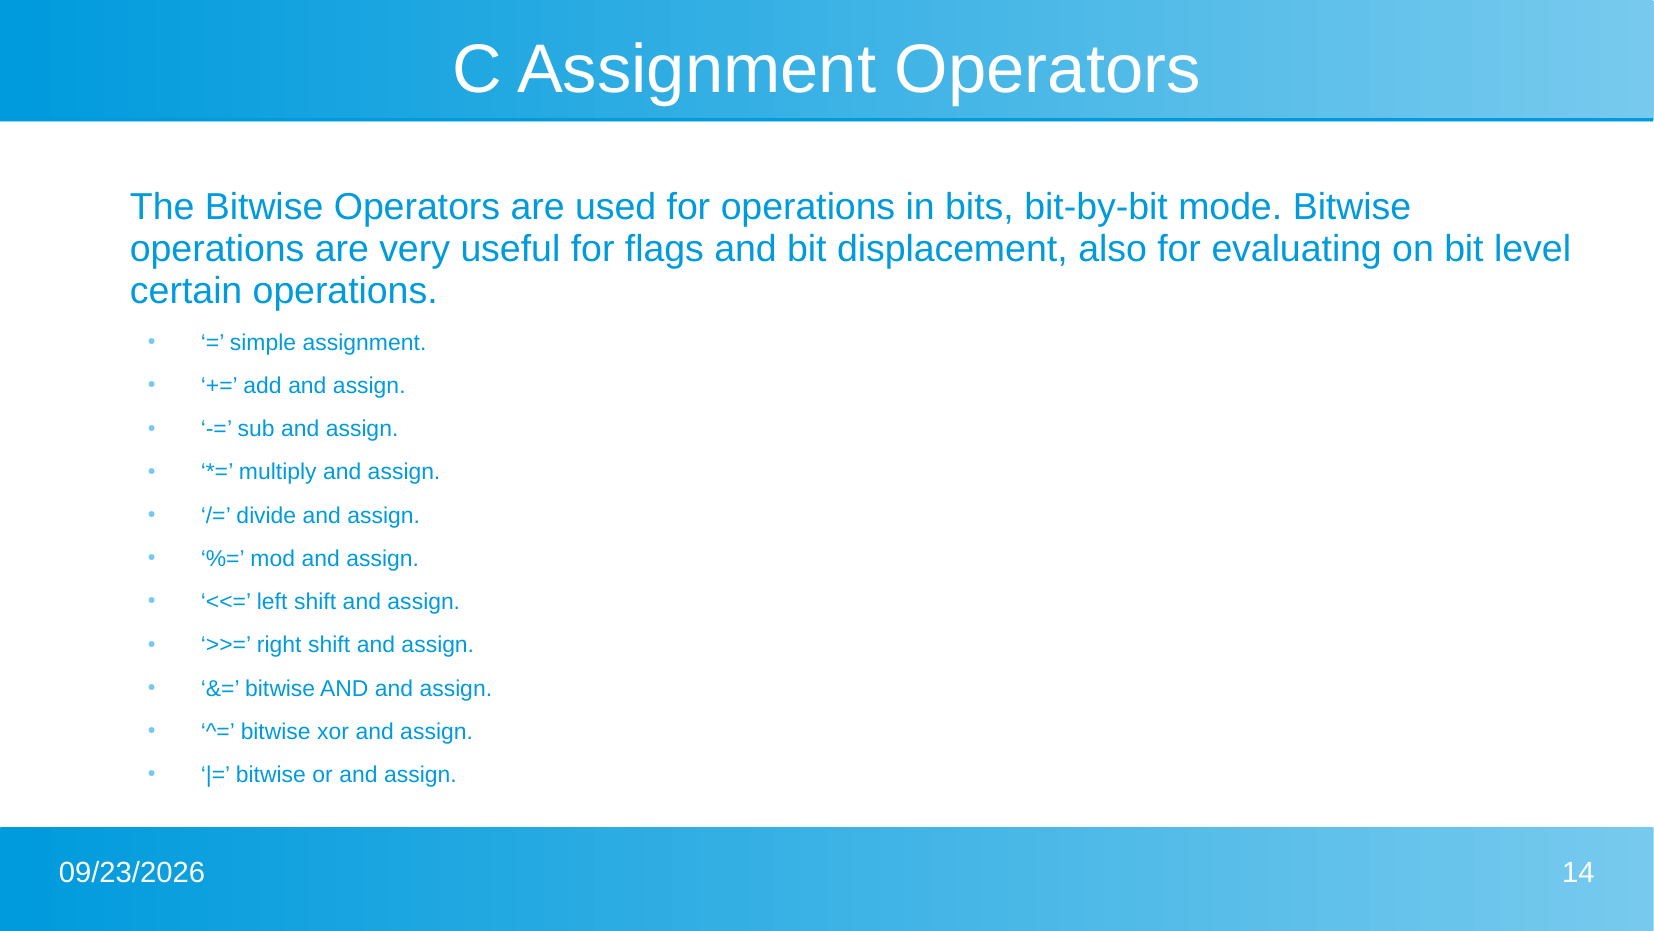

C Assignment Operators
# The Bitwise Operators are used for operations in bits, bit-by-bit mode. Bitwise operations are very useful for flags and bit displacement, also for evaluating on bit level certain operations.
‘=’ simple assignment.
‘+=’ add and assign.
‘-=’ sub and assign.
‘*=’ multiply and assign.
‘/=’ divide and assign.
‘%=’ mod and assign.
‘<<=’ left shift and assign.
‘>>=’ right shift and assign.
‘&=’ bitwise AND and assign.
‘^=’ bitwise xor and assign.
‘|=’ bitwise or and assign.
14